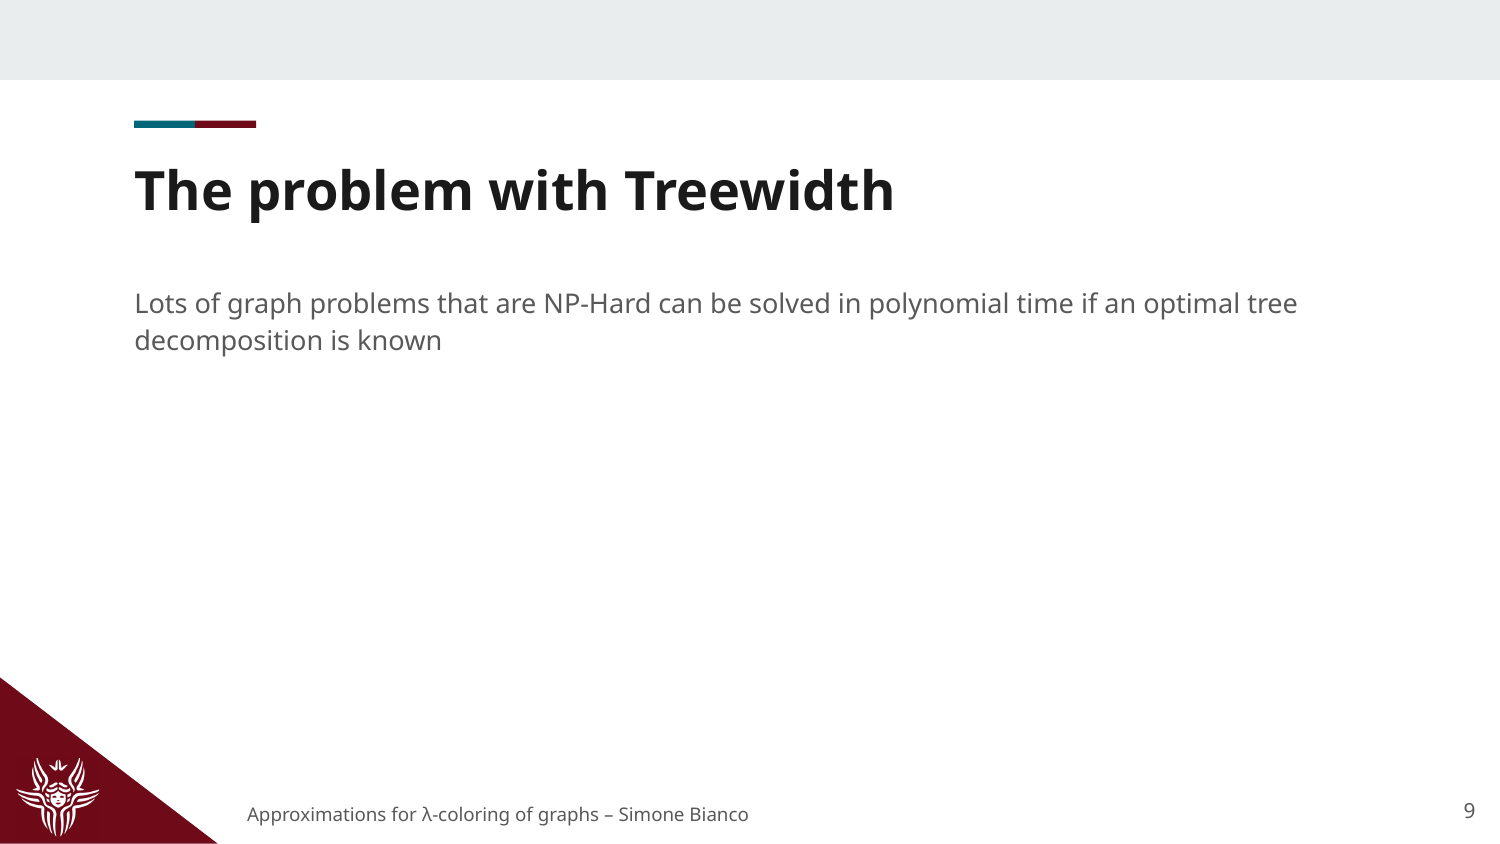

# The problem with Treewidth
Lots of graph problems that are NP-Hard can be solved in polynomial time if an optimal tree decomposition is known
Approximations for λ-coloring of graphs – Simone Bianco